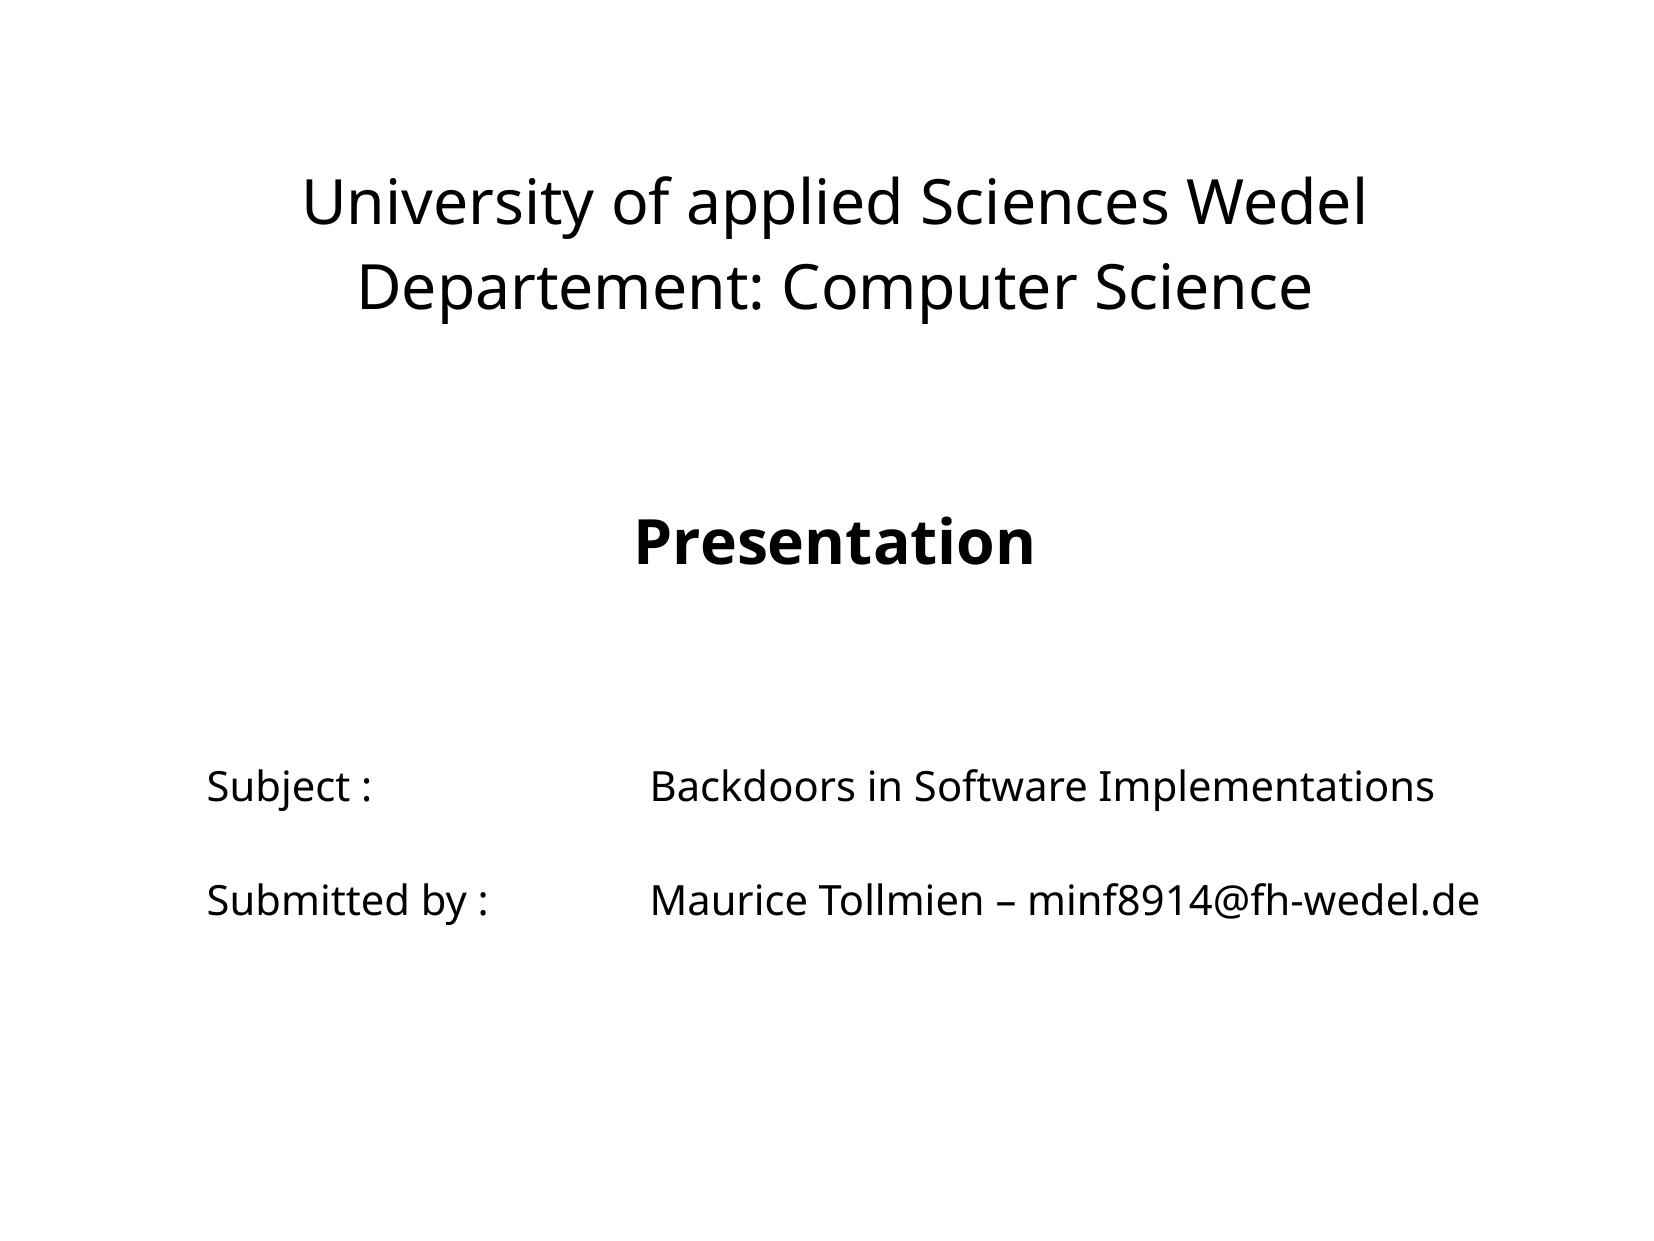

# University of applied Sciences Wedel Departement: Computer Science Presentation
Subject : 				Backdoors in Software Implementations
Submitted by : 			Maurice Tollmien – minf8914@fh-wedel.de